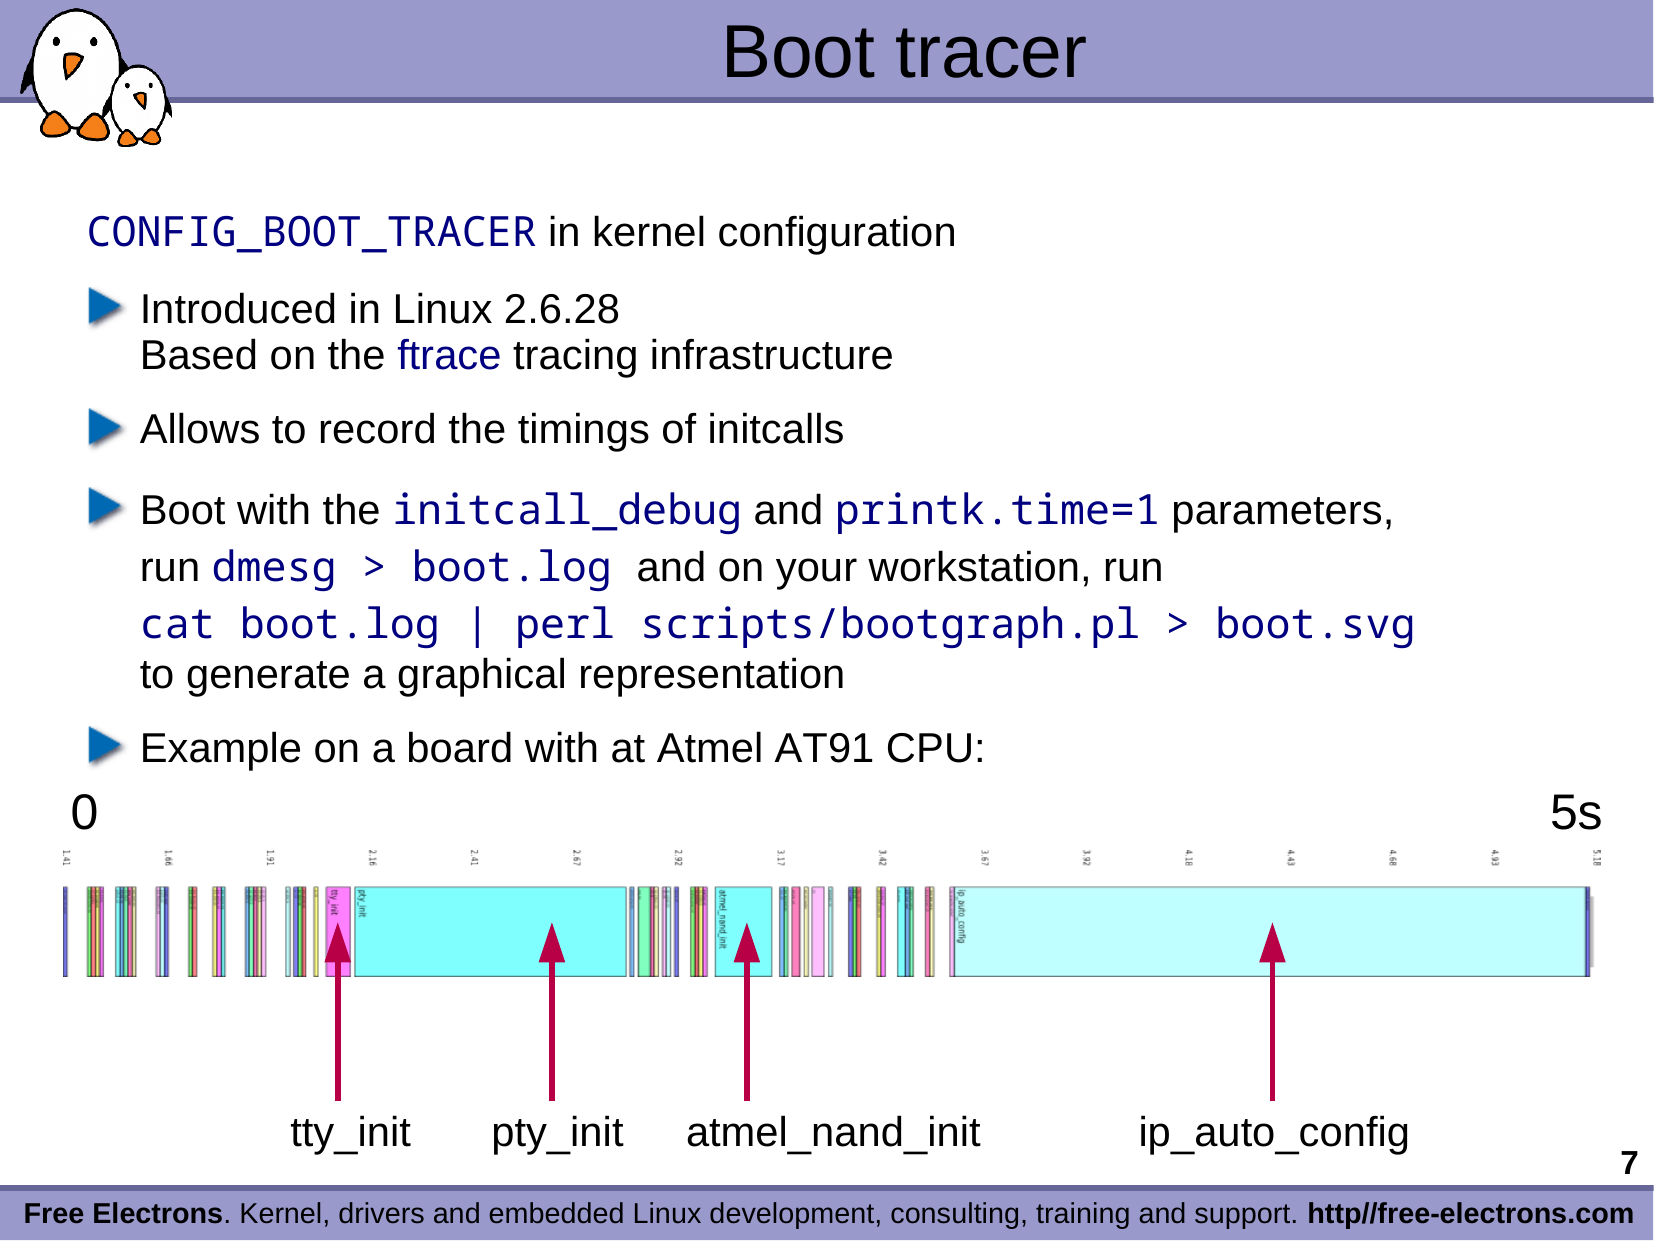

# Boot tracer
CONFIG_BOOT_TRACER in kernel configuration
Introduced in Linux 2.6.28
Based on the ftrace tracing infrastructure
Allows to record the timings of initcalls
Boot with the initcall_debug and printk.time=1 parameters,
run dmesg > boot.log and on your workstation, run
cat boot.log | perl scripts/bootgraph.pl > boot.svg
to generate a graphical representation
Example on a board with at Atmel AT91 CPU:
0
5s
tty_init
pty_init
atmel_nand_init
ip_auto_config